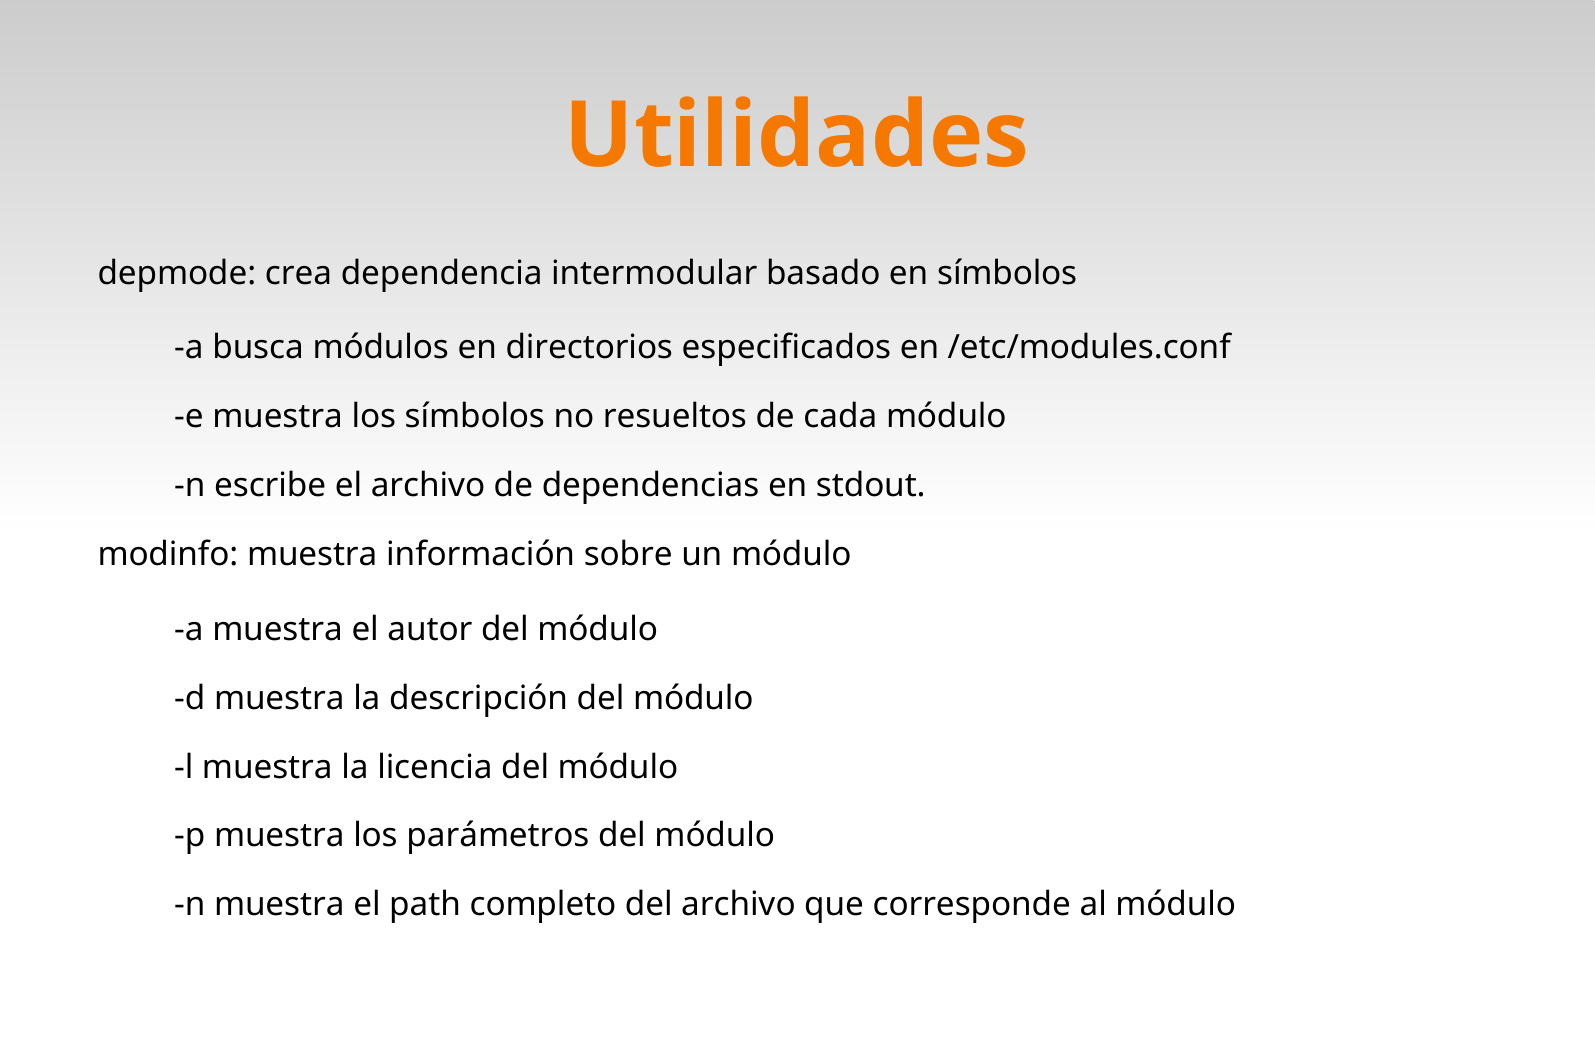

# Utilidades
depmode: crea dependencia intermodular basado en símbolos
-a busca módulos en directorios especificados en /etc/modules.conf
-e muestra los símbolos no resueltos de cada módulo
-n escribe el archivo de dependencias en stdout.
modinfo: muestra información sobre un módulo
-a muestra el autor del módulo
-d muestra la descripción del módulo
-l muestra la licencia del módulo
-p muestra los parámetros del módulo
-n muestra el path completo del archivo que corresponde al módulo